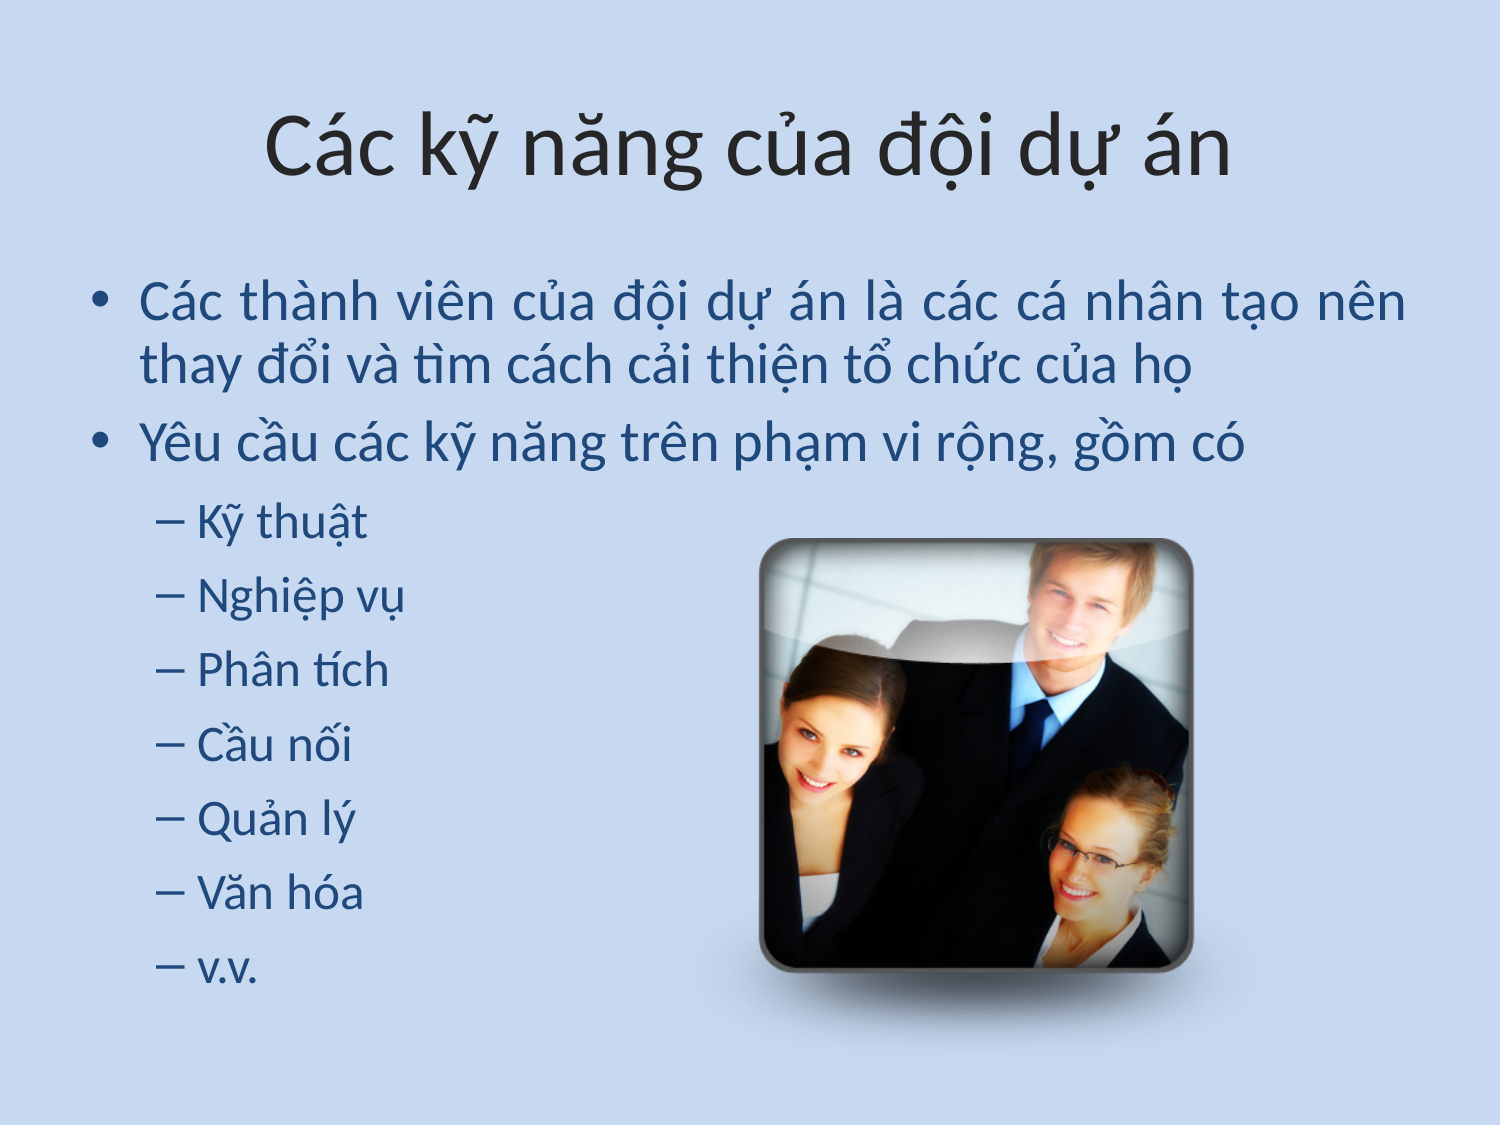

# Các kỹ năng của đội dự án
Các thành viên của đội dự án là các cá nhân tạo nên thay đổi và tìm cách cải thiện tổ chức của họ
Yêu cầu các kỹ năng trên phạm vi rộng, gồm có
Kỹ thuật
Nghiệp vụ
Phân tích
Cầu nối
Quản lý
Văn hóa
v.v.